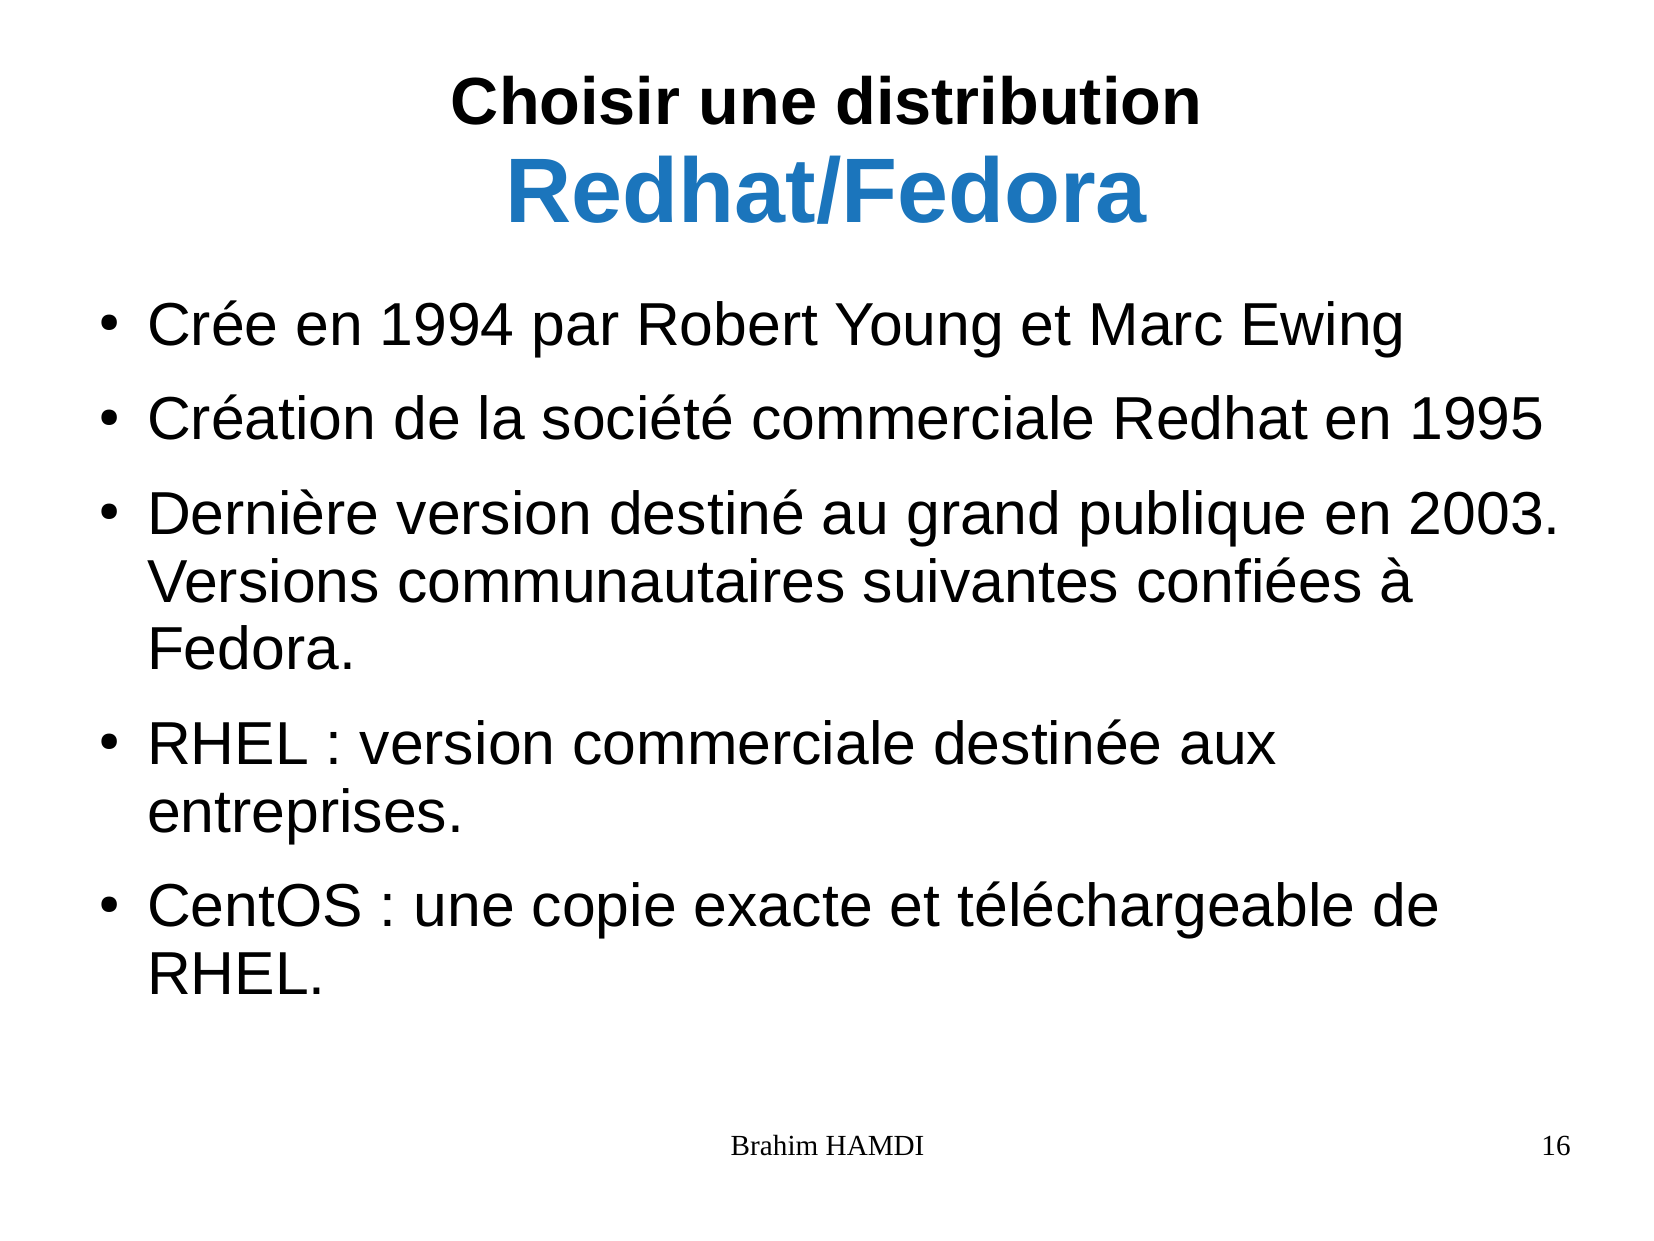

# Choisir une distribution Redhat/Fedora
Crée en 1994 par Robert Young et Marc Ewing
Création de la société commerciale Redhat en 1995
Dernière version destiné au grand publique en 2003. Versions communautaires suivantes confiées à Fedora.
RHEL : version commerciale destinée aux entreprises.
CentOS : une copie exacte et téléchargeable de RHEL.
Brahim HAMDI
16